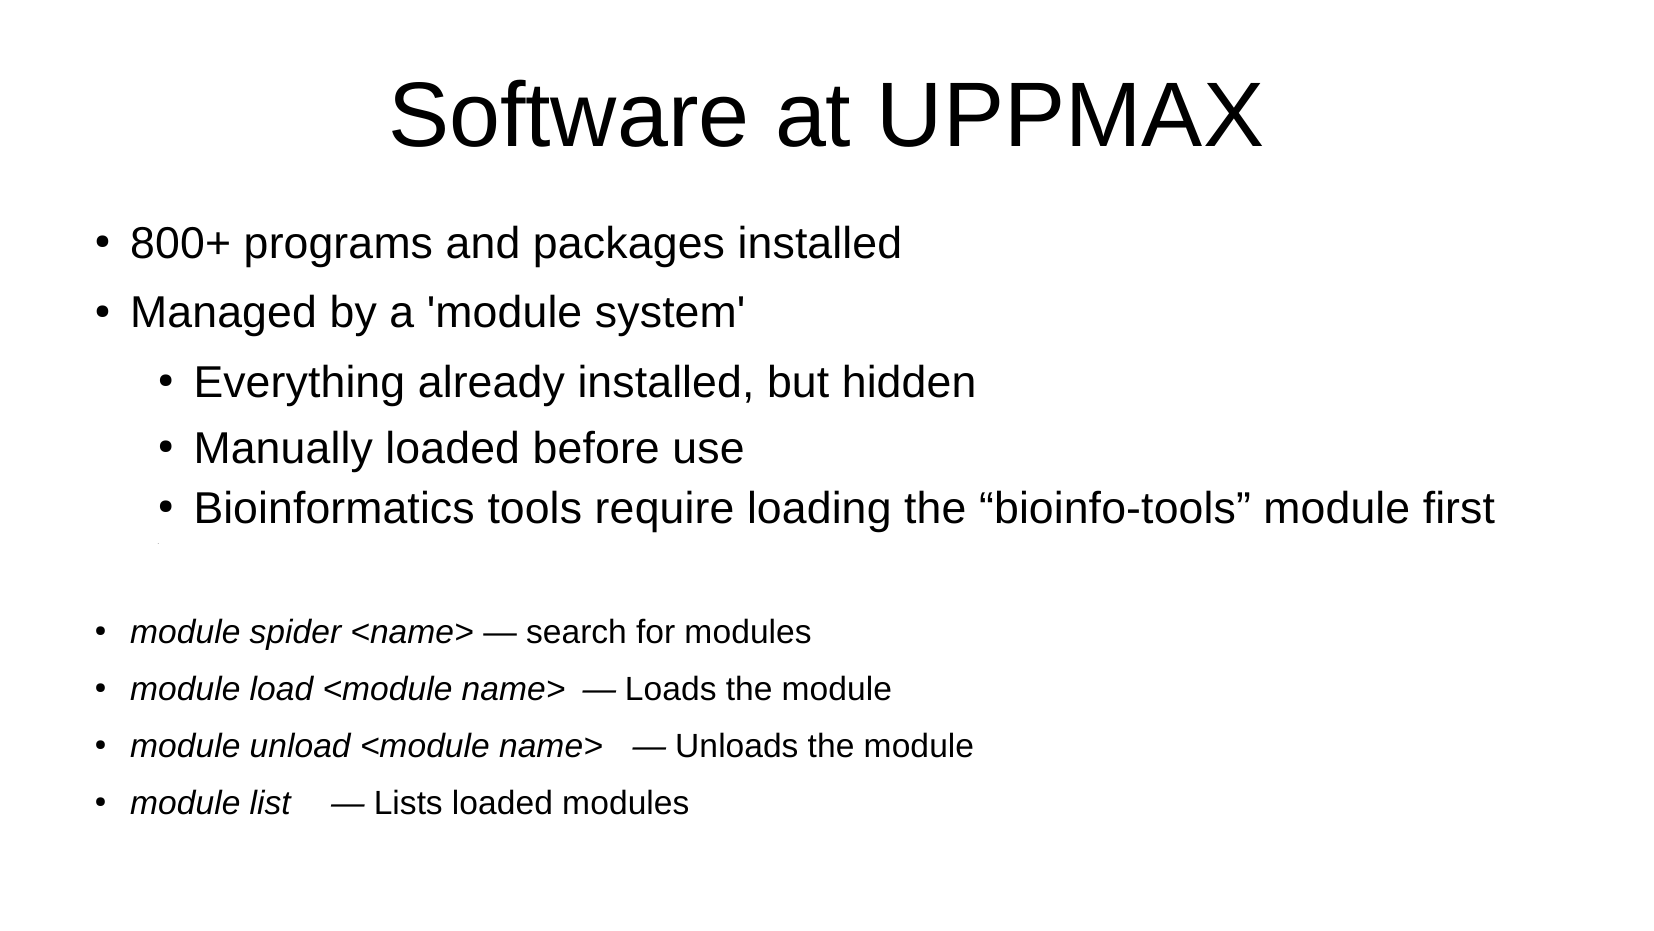

# Software at UPPMAX
800+ programs and packages installed
Managed by a 'module system'
Everything already installed, but hidden
Manually loaded before use
Bioinformatics tools require loading the “bioinfo-tools” module first
module spider <name> — search for modules
module load <module name>	— Loads the module
module unload <module name>	— Unloads the module
module list	— Lists loaded modules